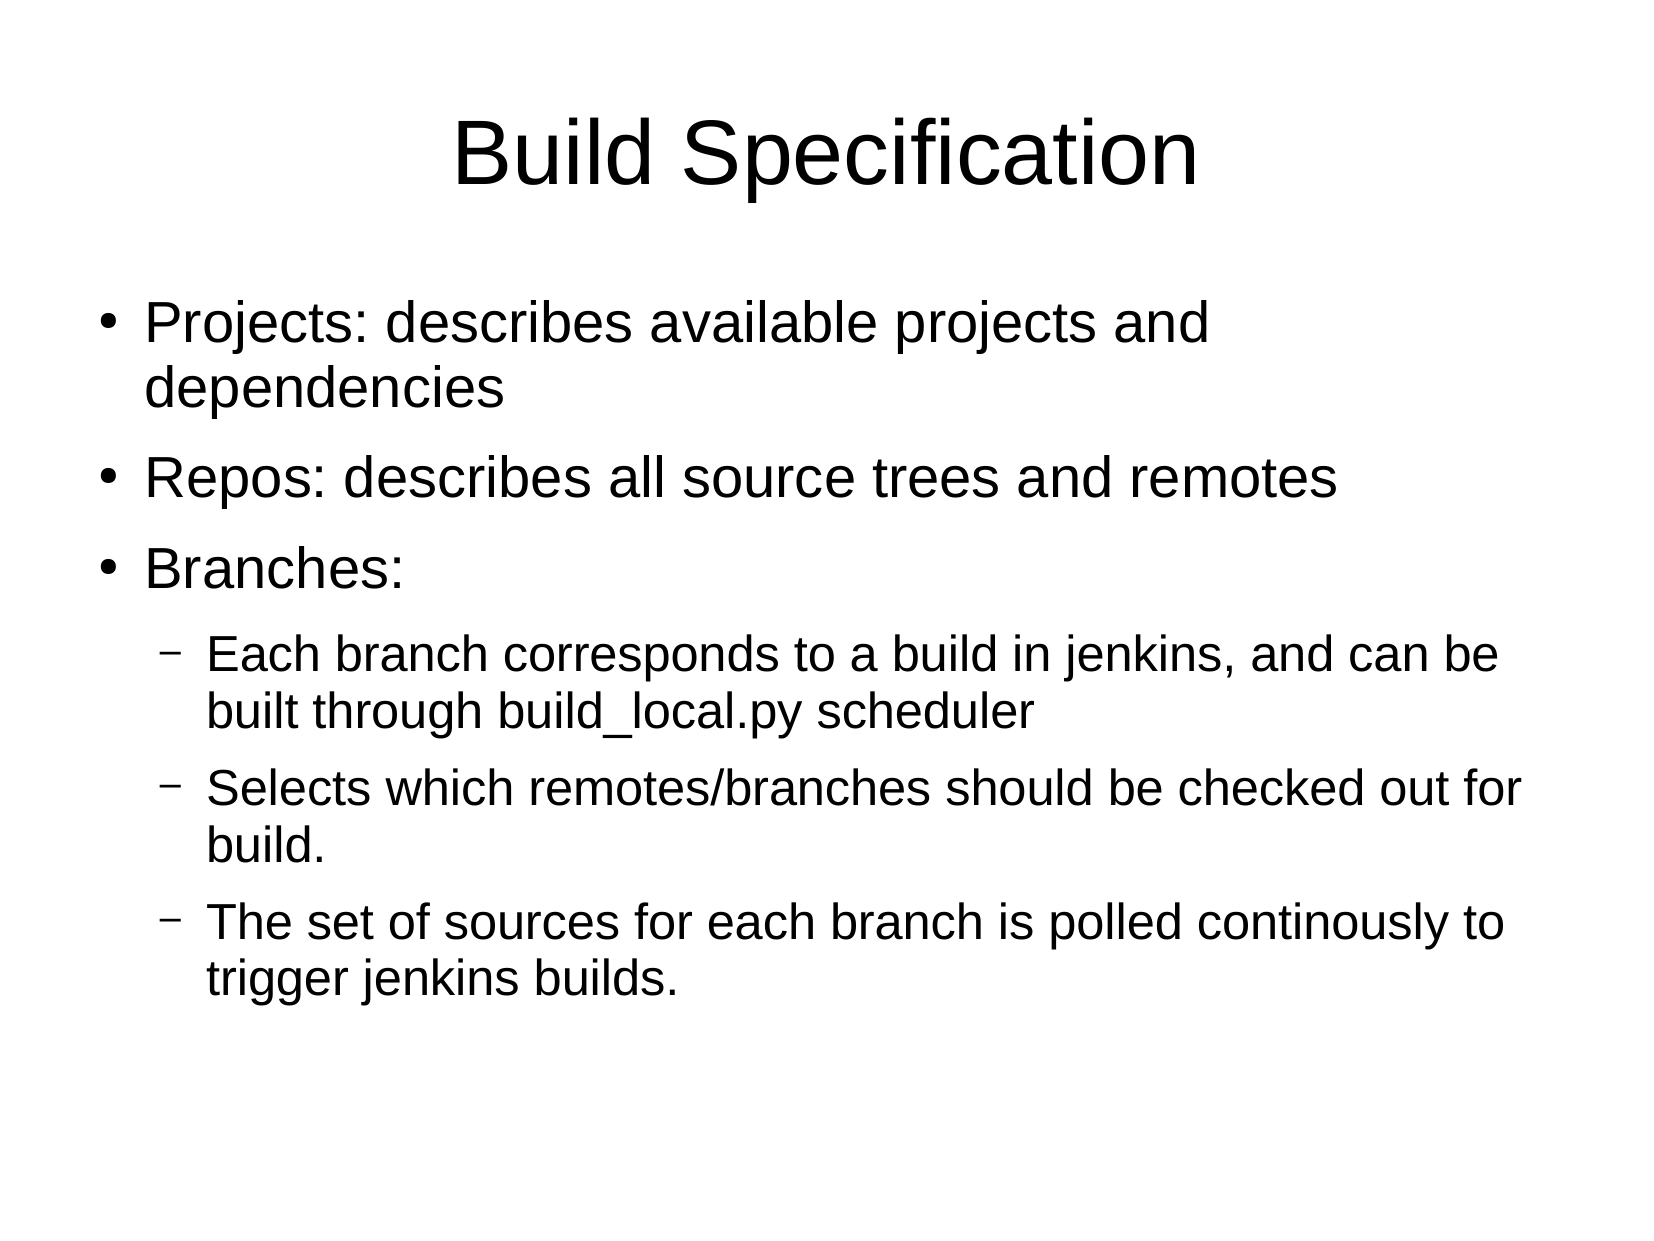

# Build Specification
Projects: describes available projects and dependencies
Repos: describes all source trees and remotes
Branches:
Each branch corresponds to a build in jenkins, and can be built through build_local.py scheduler
Selects which remotes/branches should be checked out for build.
The set of sources for each branch is polled continously to trigger jenkins builds.